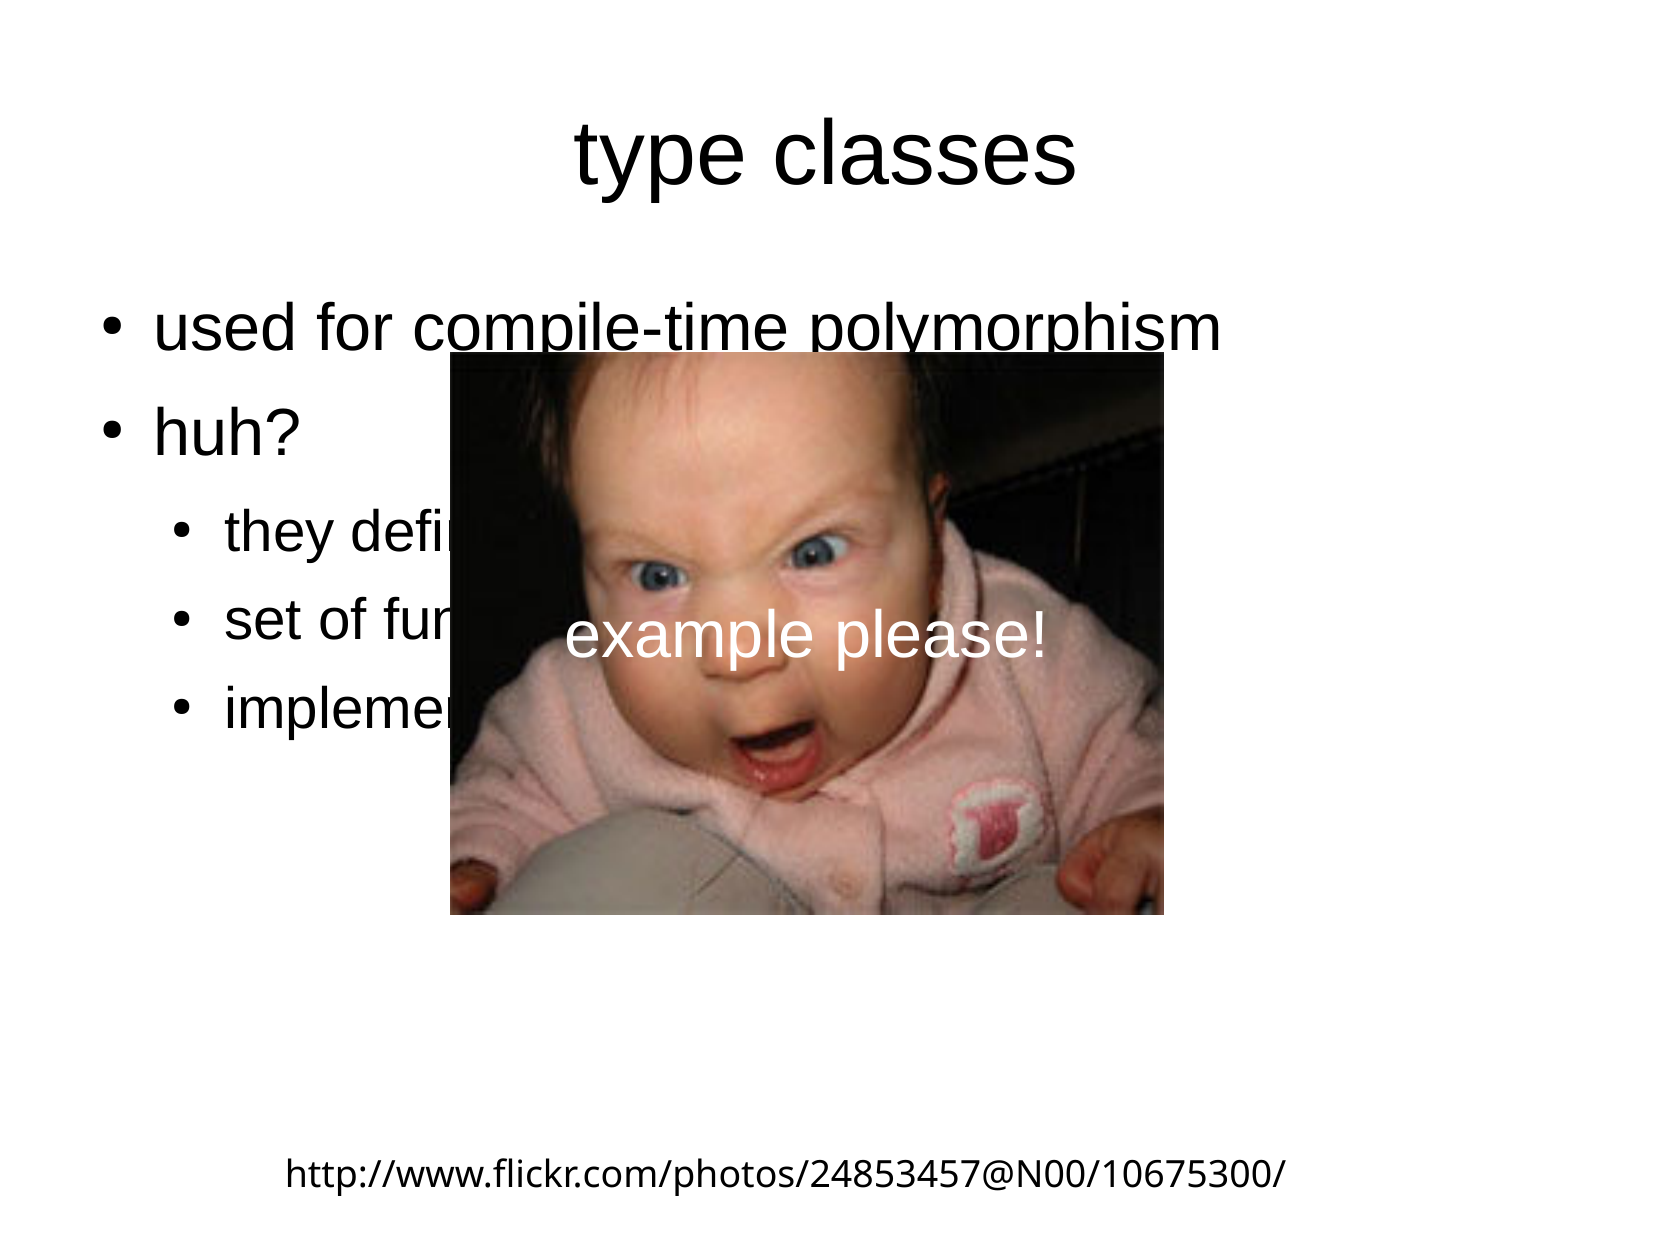

# type classes
used for compile-time polymorphism
huh?
they define an interface
set of functions
implementations for a given type
example please!
http://www.flickr.com/photos/24853457@N00/10675300/